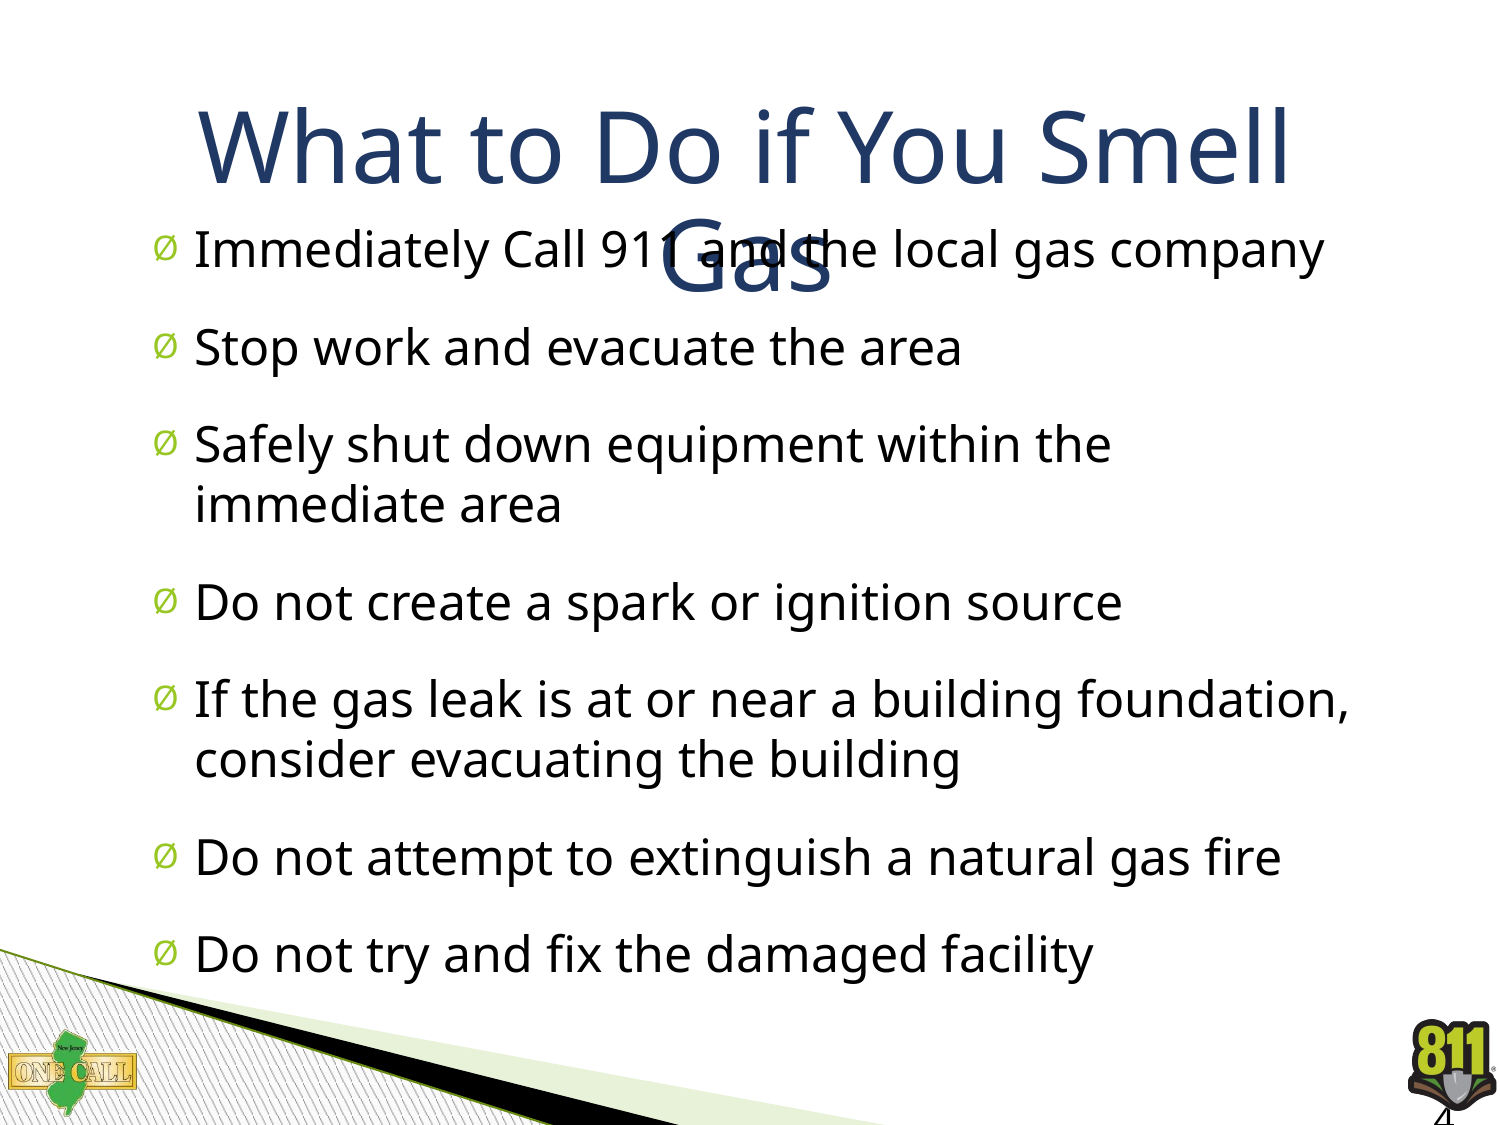

What to Do if You Smell Gas
# Immediately Call 911 and the local gas company
Stop work and evacuate the area
Safely shut down equipment within the
immediate area
Do not create a spark or ignition source
If the gas leak is at or near a building foundation, consider evacuating the building
Do not attempt to extinguish a natural gas fire
Do not try and fix the damaged facility